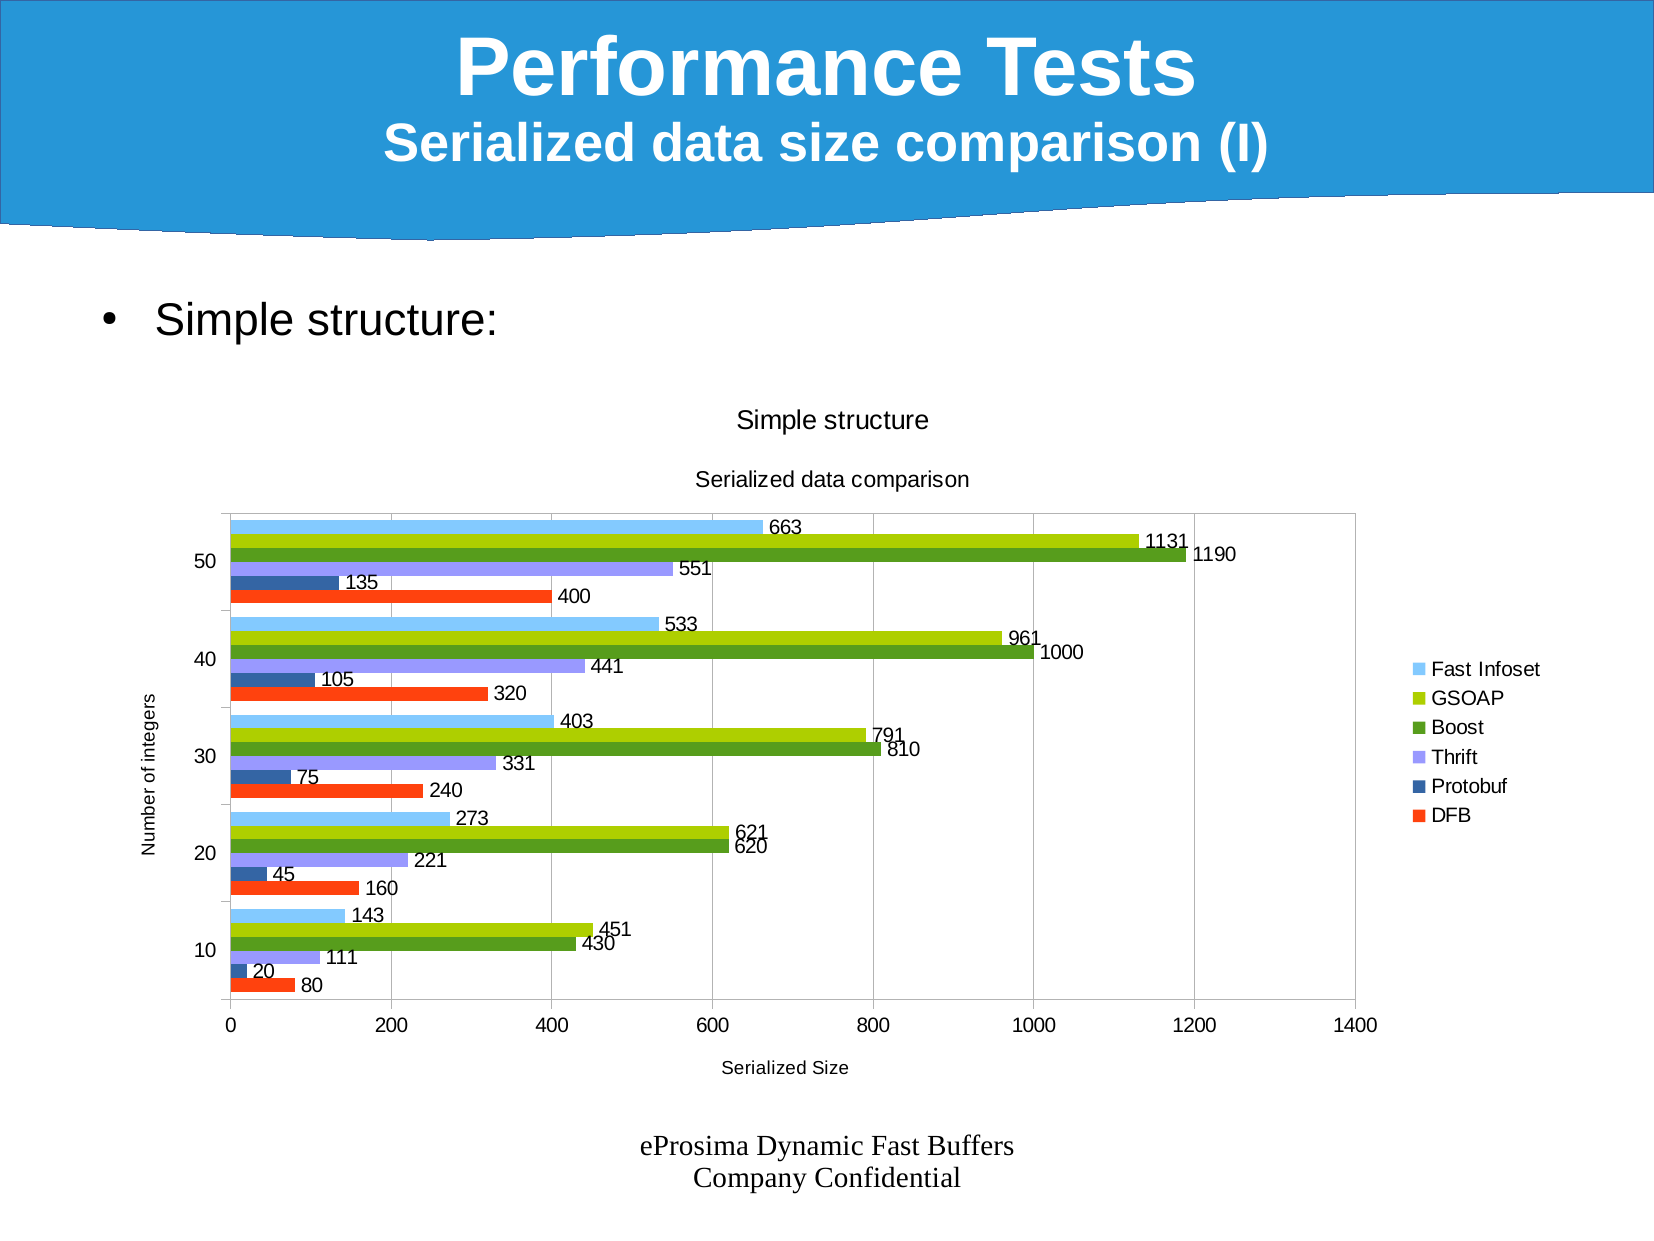

Performance Tests
Serialized data size comparison (I)
# Simple structure:
### Chart: Simple structure
Serialized data comparison
| Category | DFB | Protobuf | Thrift | Boost | GSOAP | Fast Infoset |
|---|---|---|---|---|---|---|
| 10 | 80.0 | 20.0 | 111.0 | 430.0 | 451.0 | 143.0 |
| 20 | 160.0 | 45.0 | 221.0 | 620.0 | 621.0 | 273.0 |
| 30 | 240.0 | 75.0 | 331.0 | 810.0 | 791.0 | 403.0 |
| 40 | 320.0 | 105.0 | 441.0 | 1000.0 | 961.0 | 533.0 |
| 50 | 400.0 | 135.0 | 551.0 | 1190.0 | 1131.0 | 663.0 |eProsima Dynamic Fast Buffers